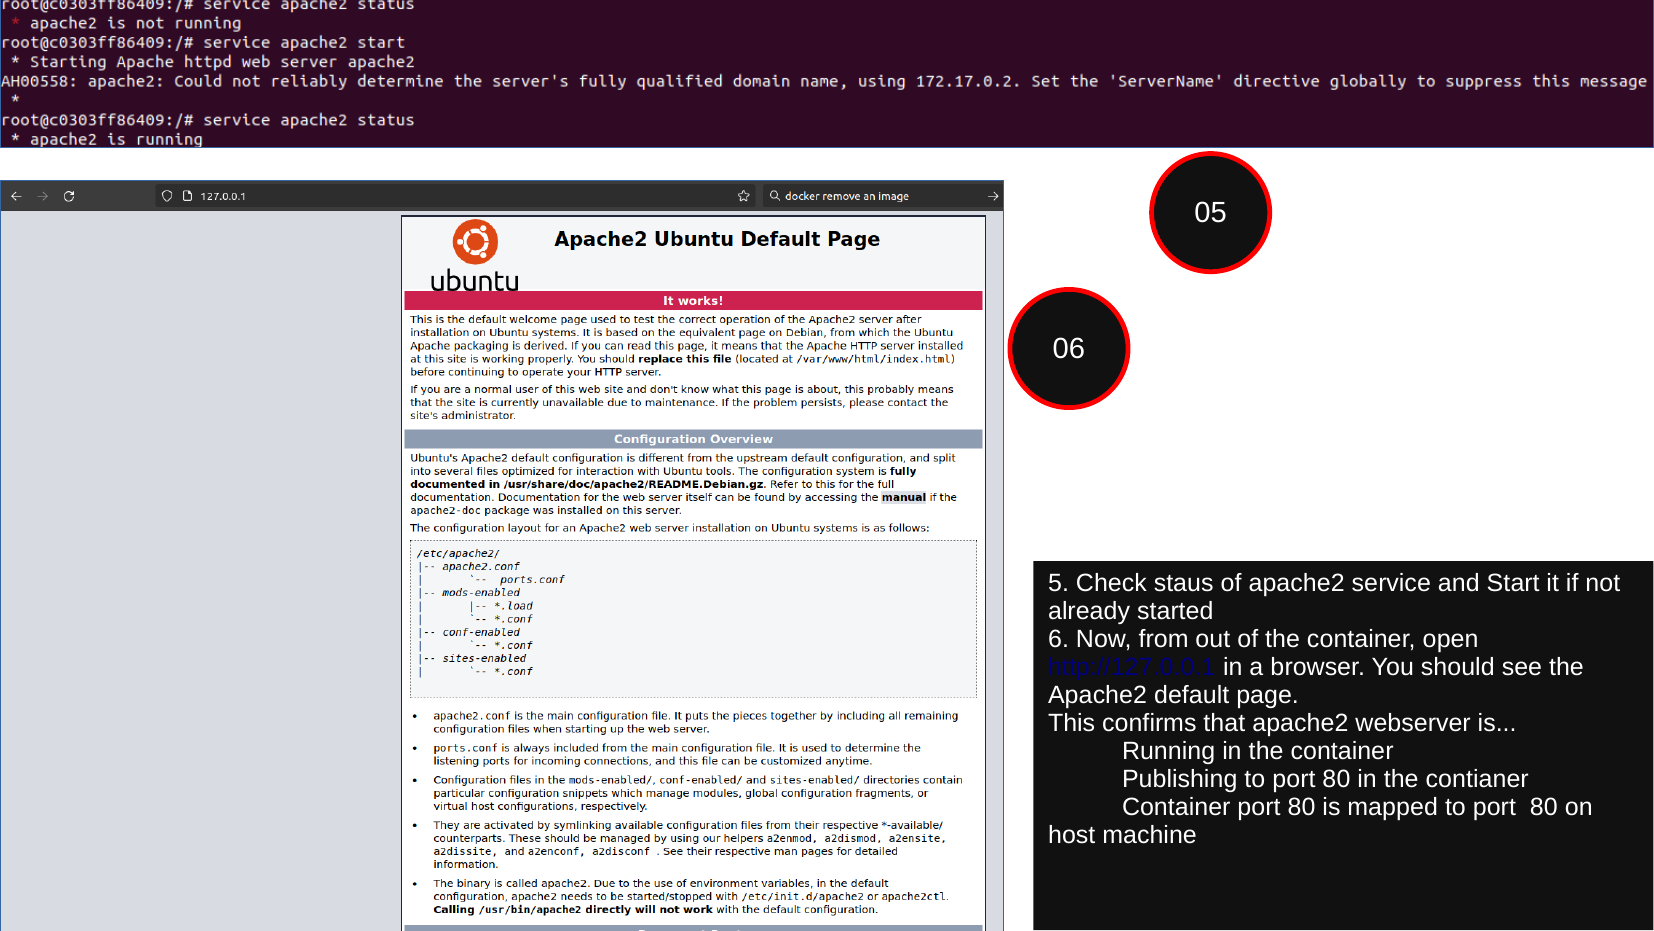

05
06
5. Check staus of apache2 service and Start it if not already started
6. Now, from out of the container, open http://127.0.0.1 in a browser. You should see the Apache2 default page.
This confirms that apache2 webserver is...
	Running in the container
	Publishing to port 80 in the contianer
	Container port 80 is mapped to port 80 on host machine